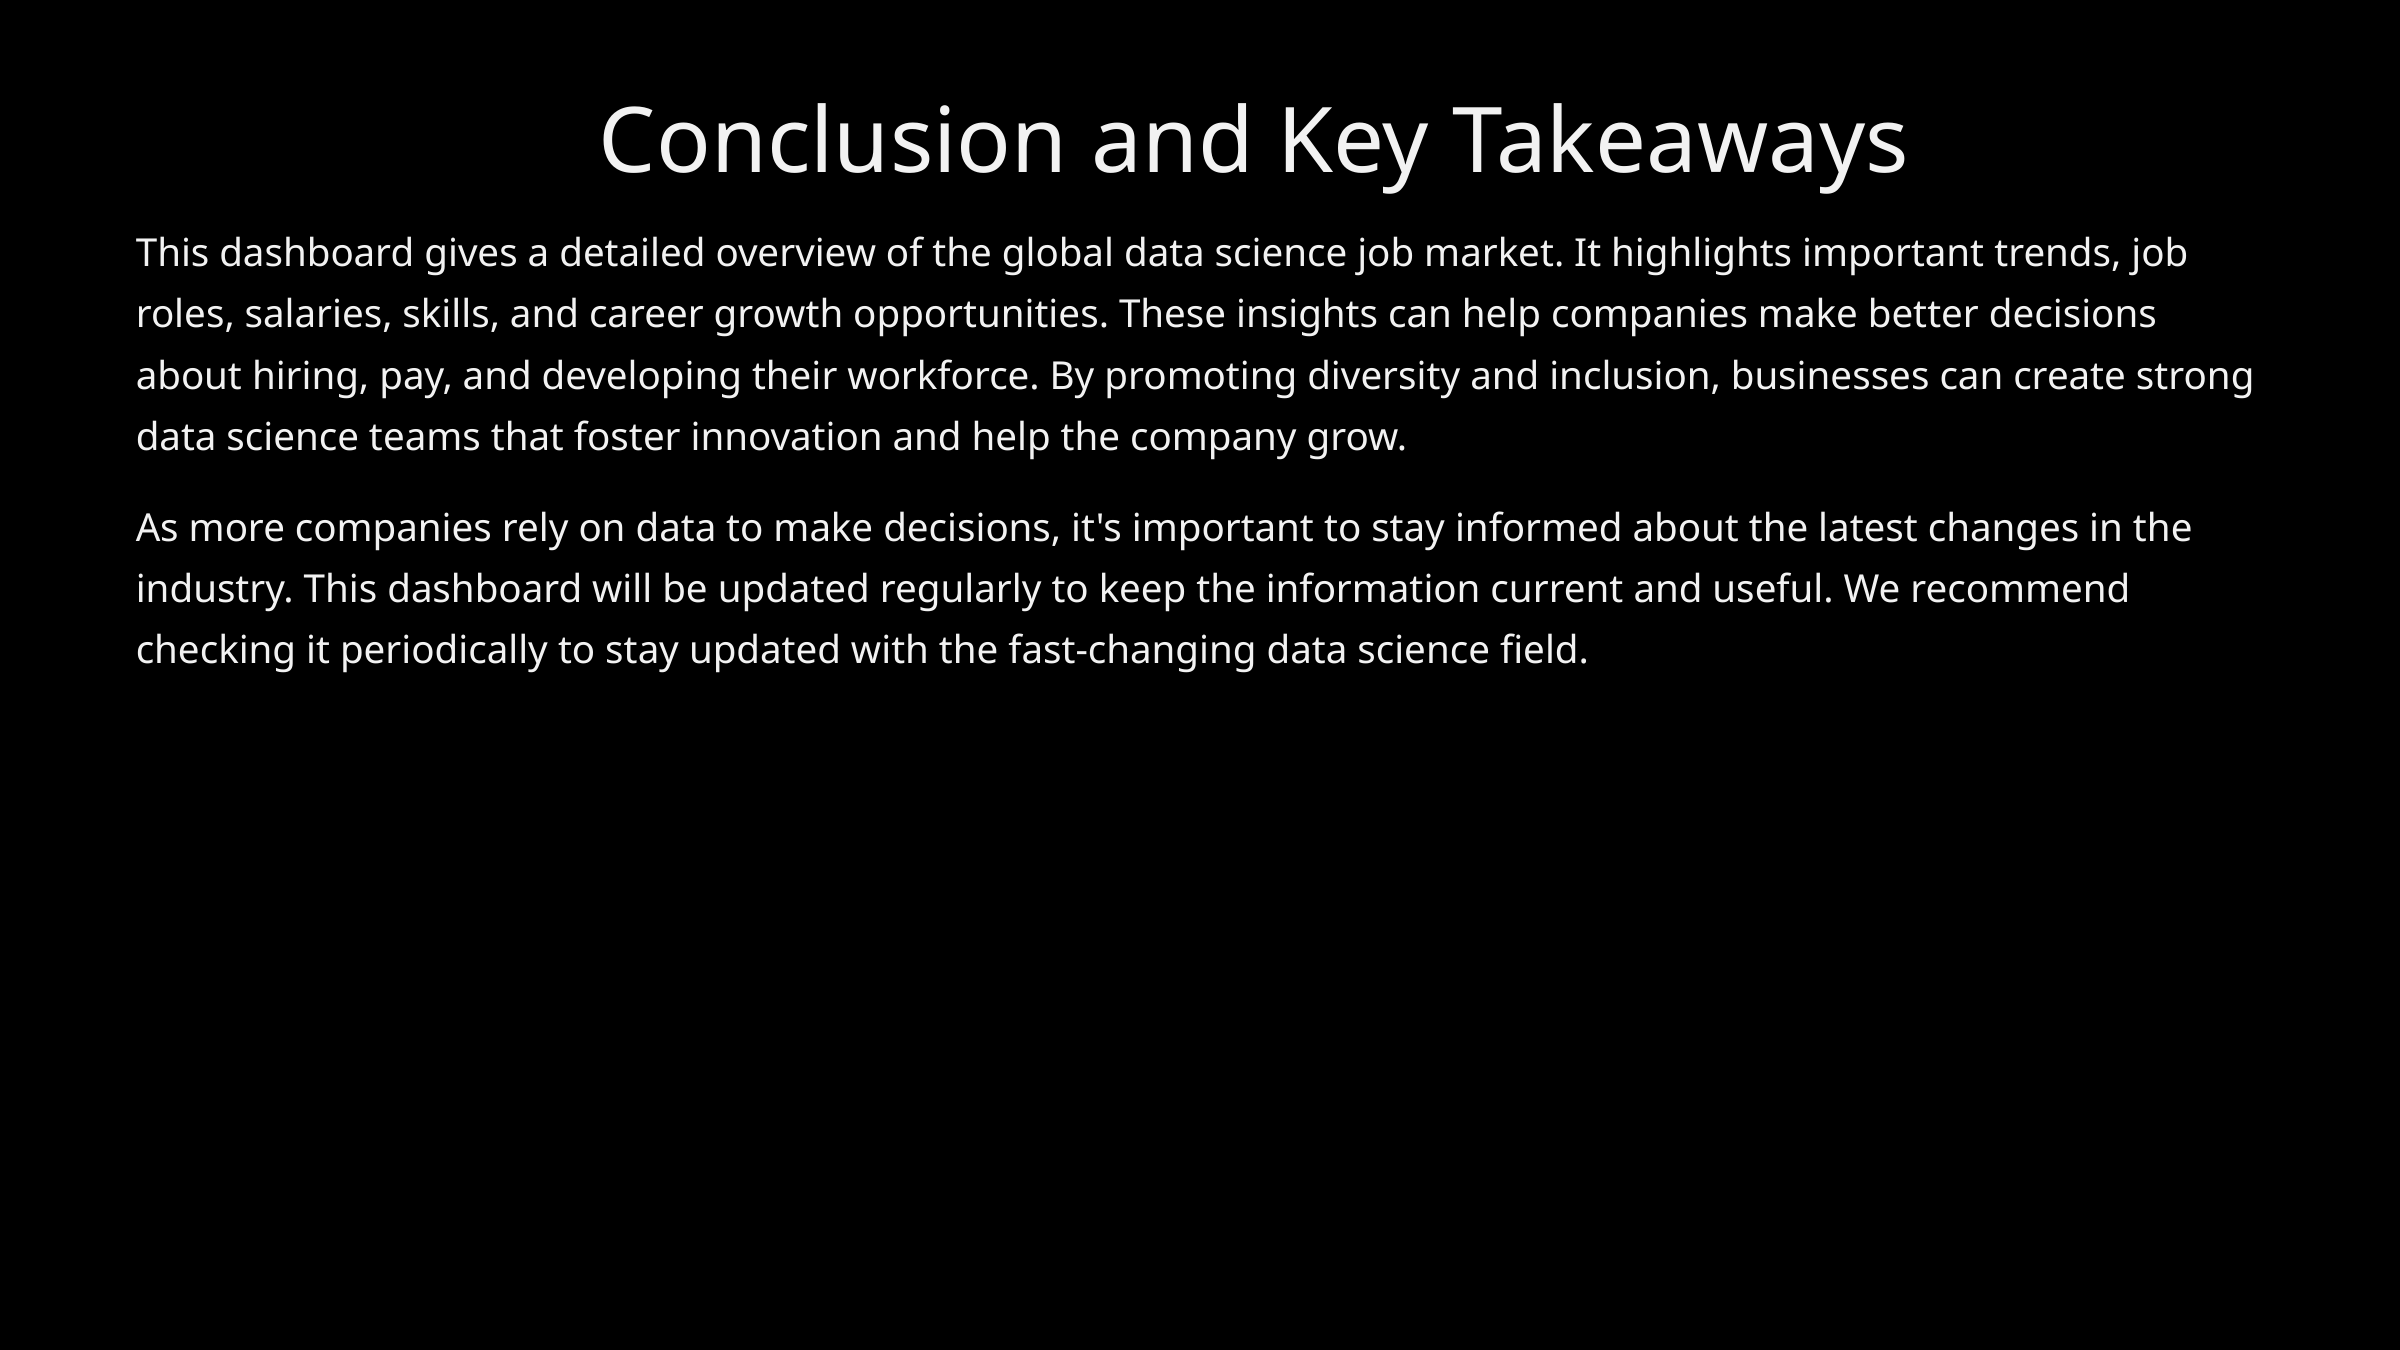

Conclusion and Key Takeaways
This dashboard gives a detailed overview of the global data science job market. It highlights important trends, job roles, salaries, skills, and career growth opportunities. These insights can help companies make better decisions about hiring, pay, and developing their workforce. By promoting diversity and inclusion, businesses can create strong data science teams that foster innovation and help the company grow.
As more companies rely on data to make decisions, it's important to stay informed about the latest changes in the industry. This dashboard will be updated regularly to keep the information current and useful. We recommend checking it periodically to stay updated with the fast-changing data science field.